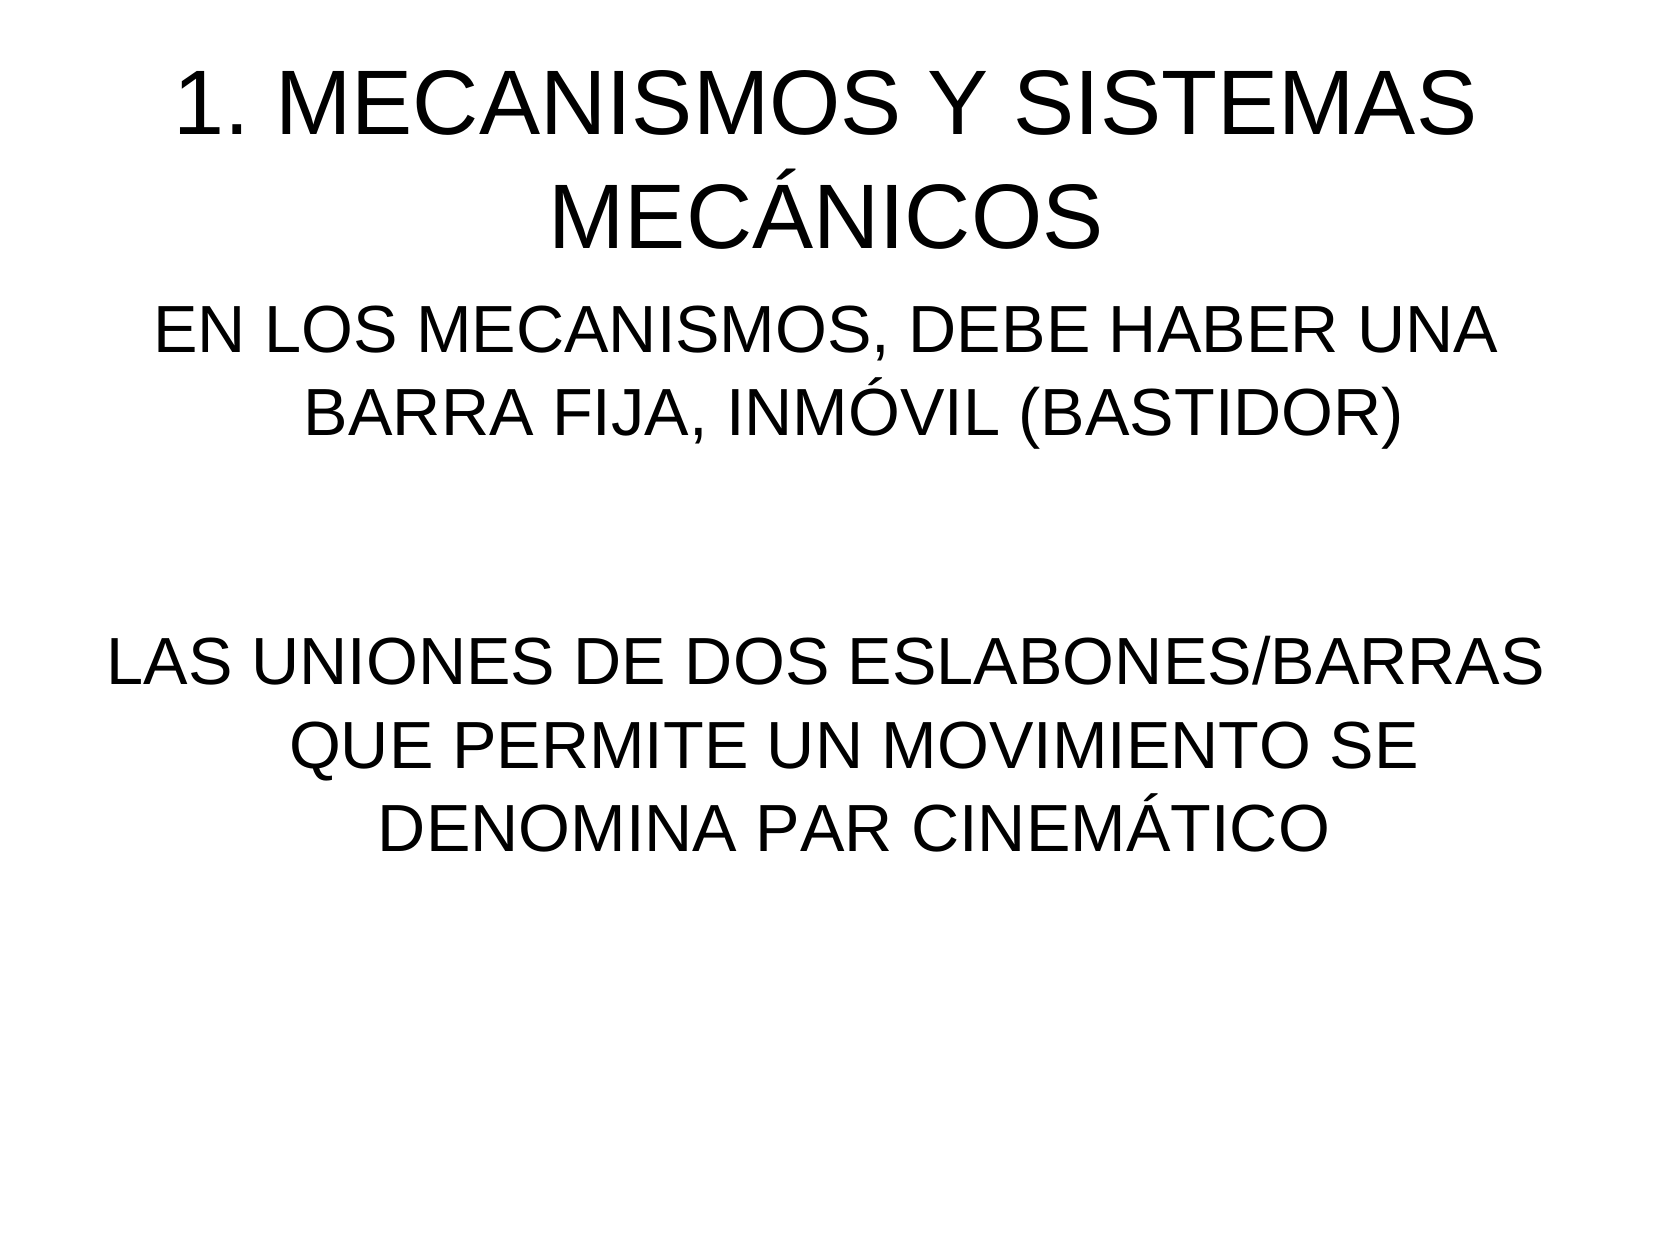

# 1. MECANISMOS Y SISTEMAS MECÁNICOS
EN LOS MECANISMOS, DEBE HABER UNA BARRA FIJA, INMÓVIL (BASTIDOR)
LAS UNIONES DE DOS ESLABONES/BARRAS QUE PERMITE UN MOVIMIENTO SE DENOMINA PAR CINEMÁTICO